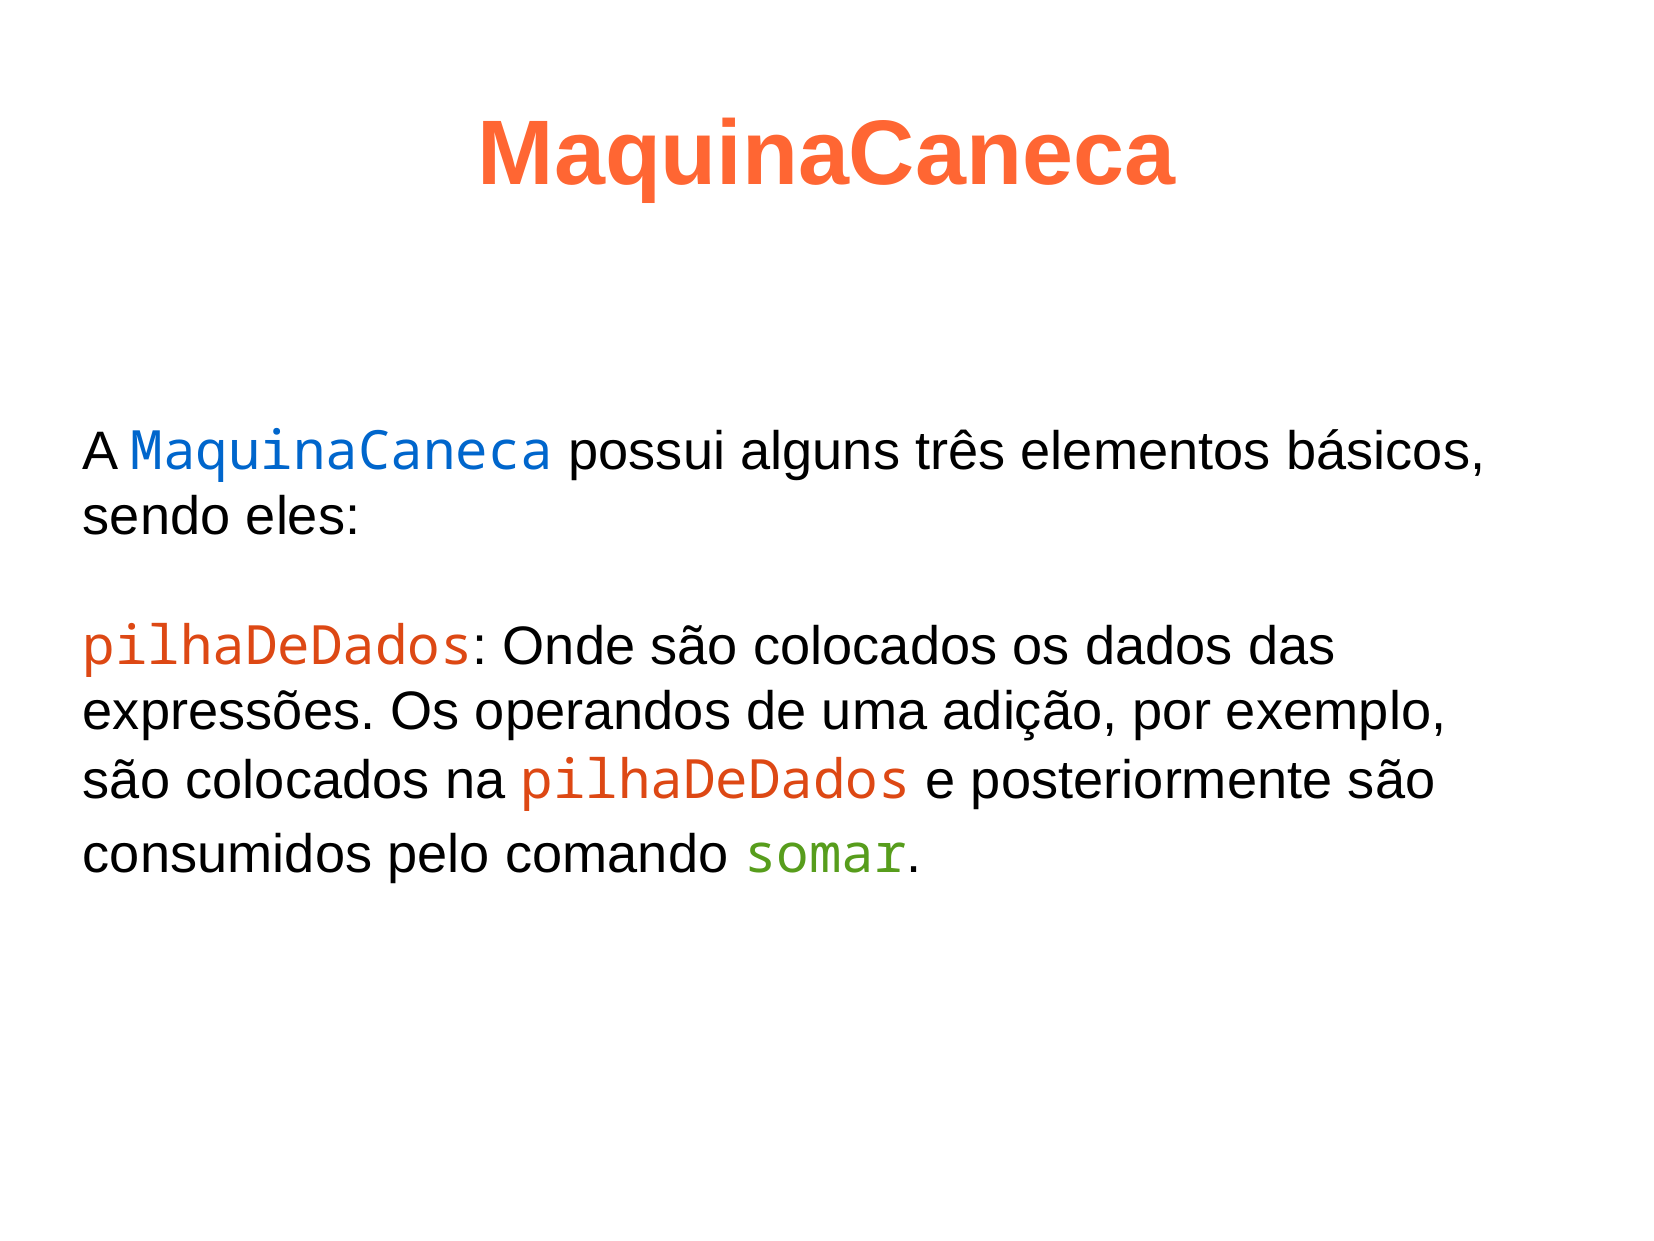

# MaquinaCaneca
A MaquinaCaneca possui alguns três elementos básicos, sendo eles:
pilhaDeDados: Onde são colocados os dados das expressões. Os operandos de uma adição, por exemplo, são colocados na pilhaDeDados e posteriormente são consumidos pelo comando somar.